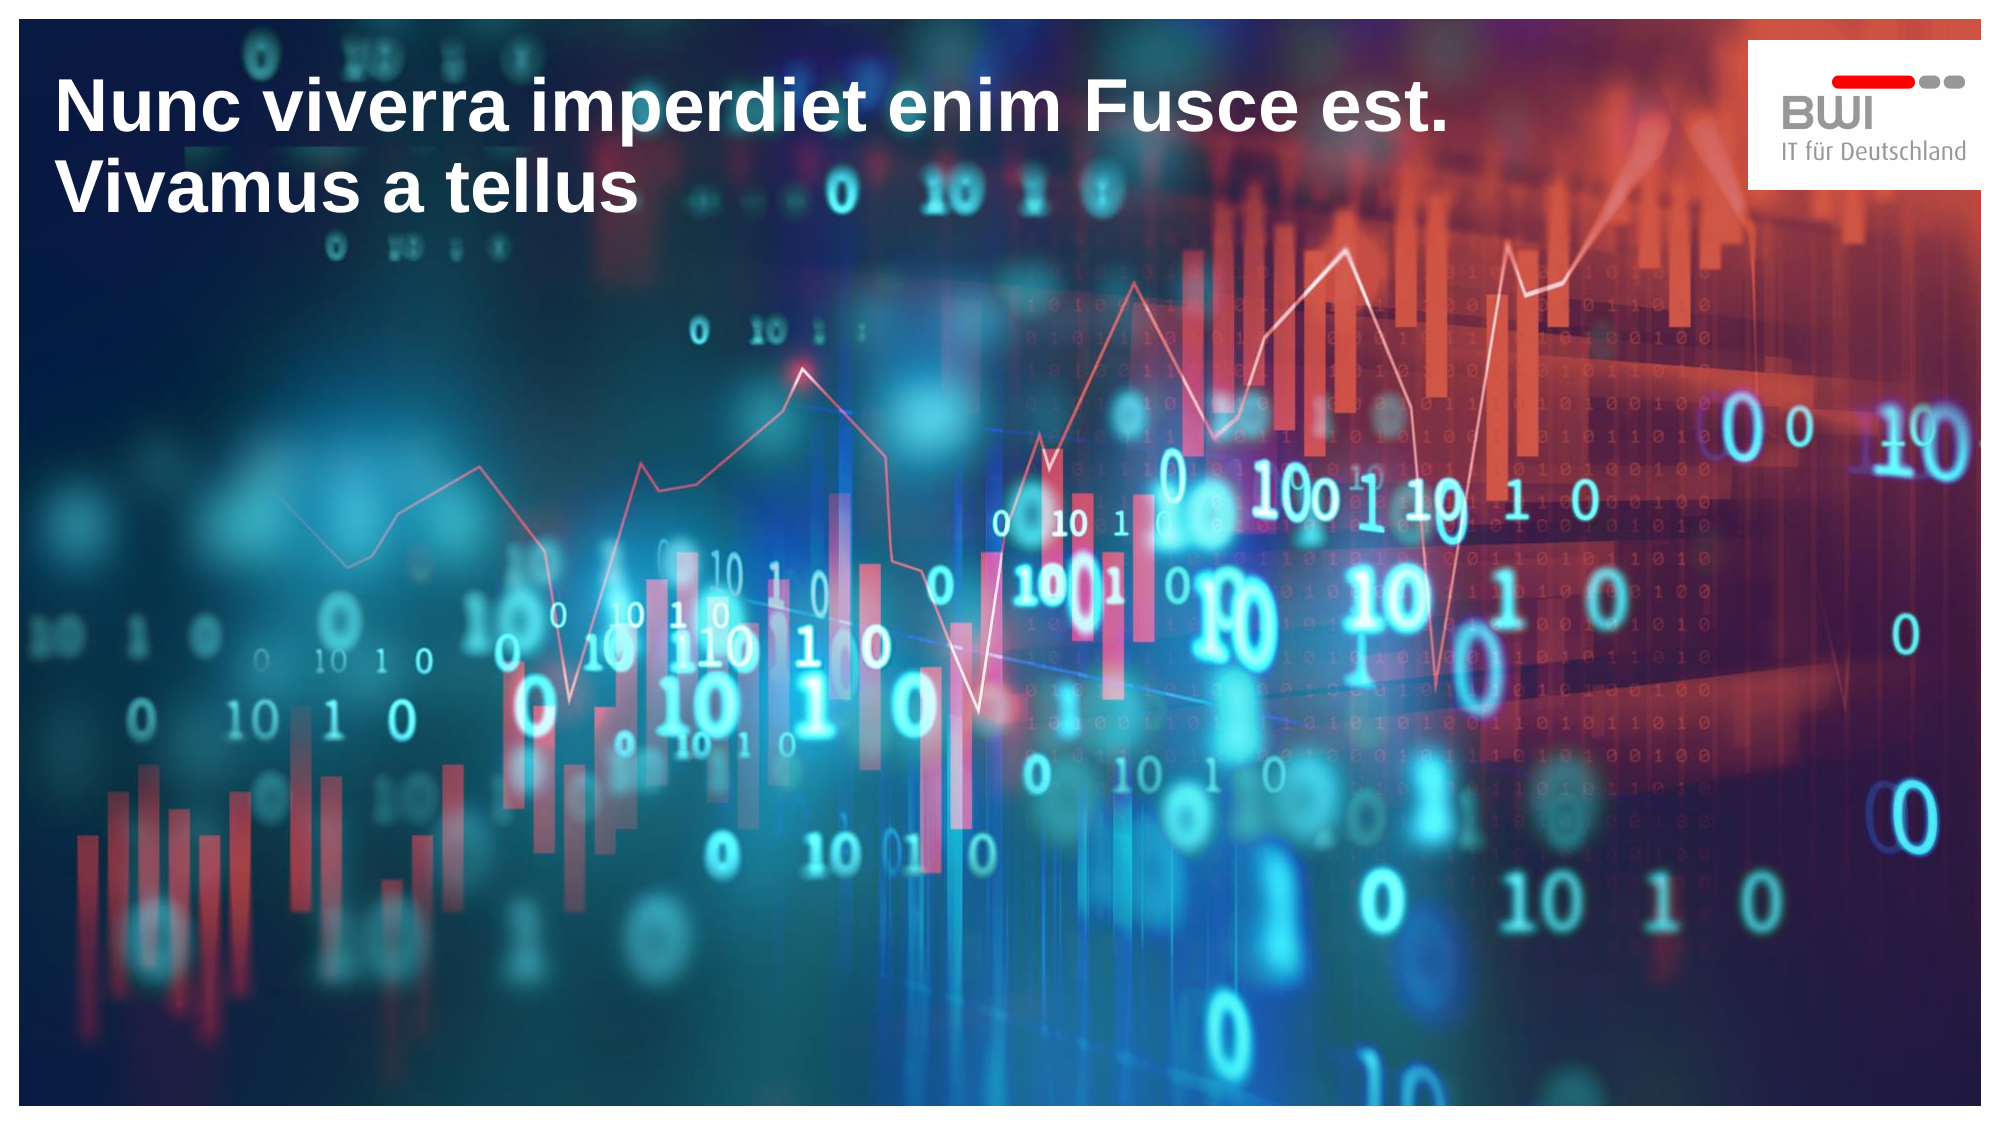

# Nunc viverra imperdiet enim Fusce est. Vivamus a tellus